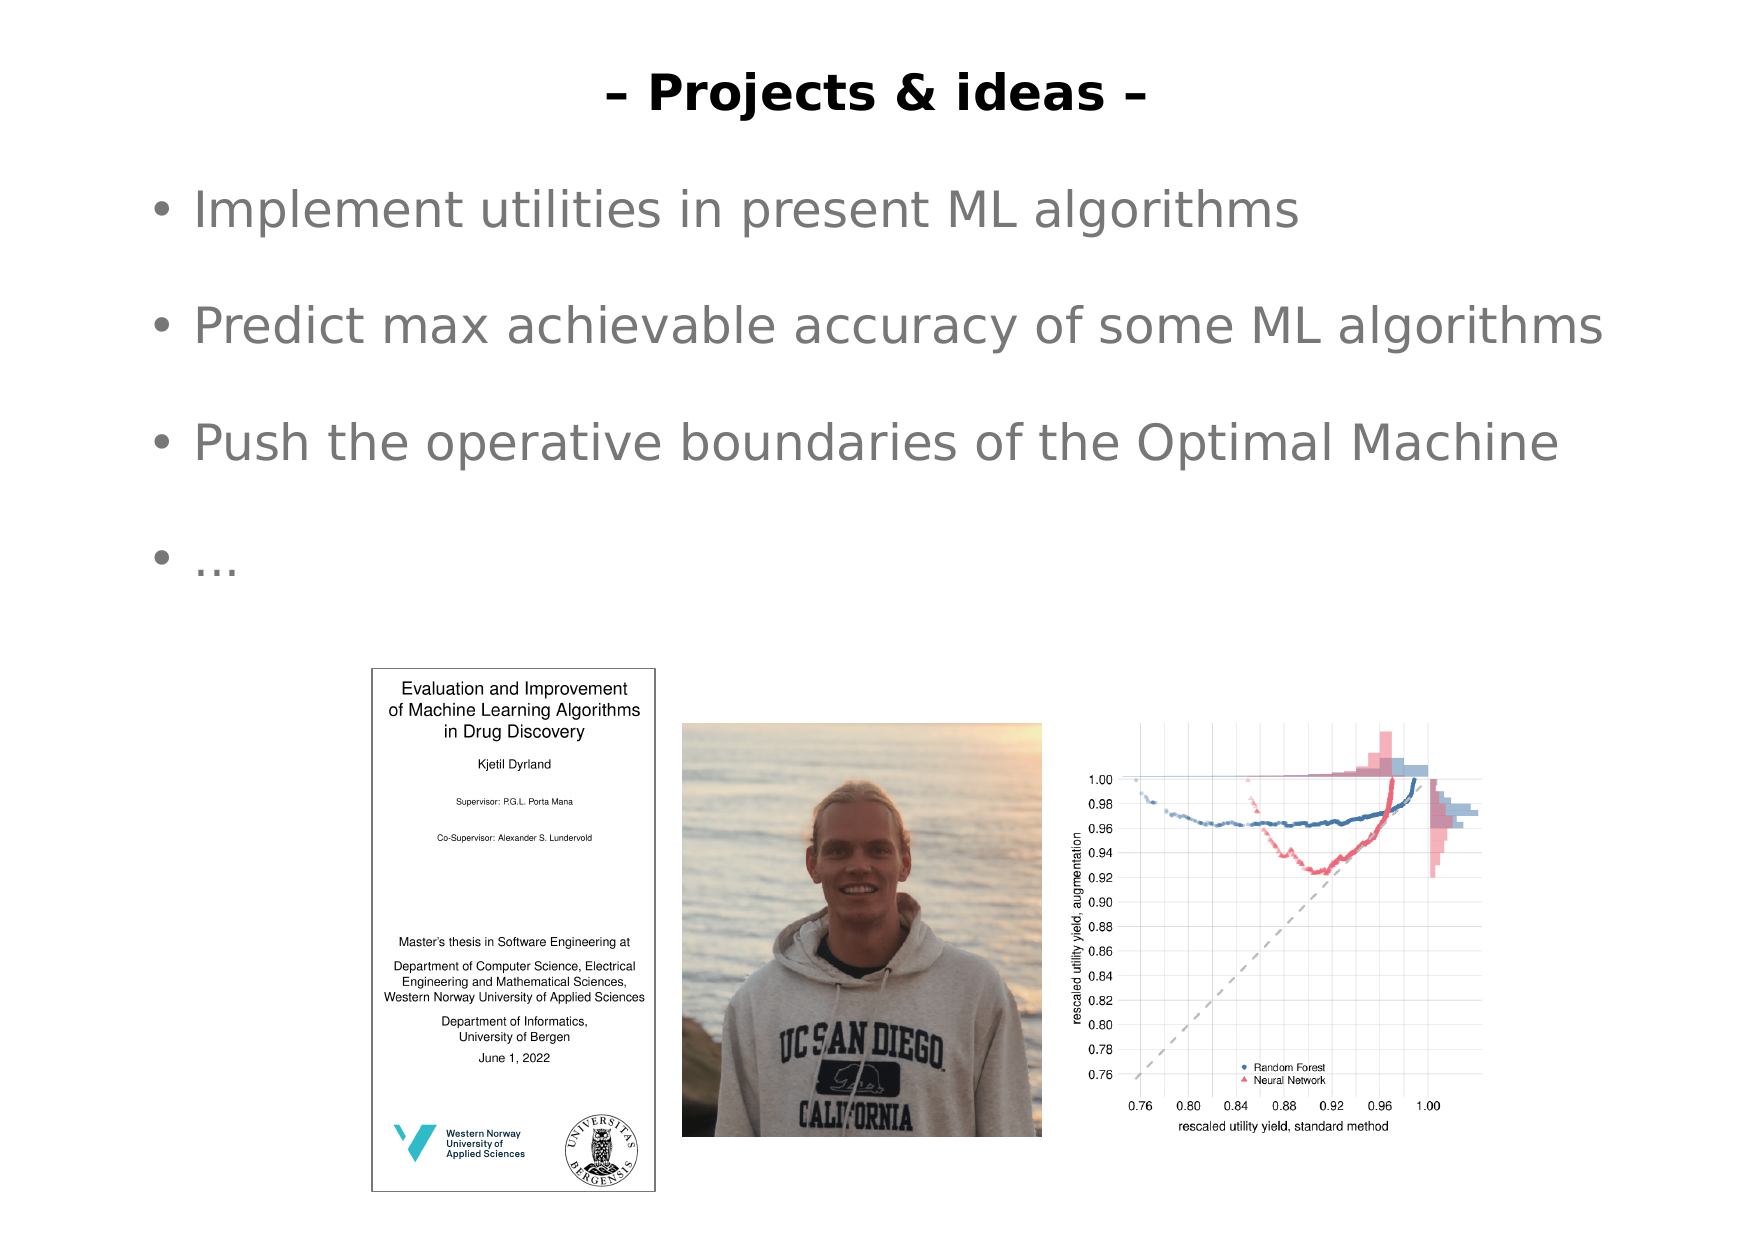

– Projects & ideas –
• Implement utilities in present ML algorithms
• Predict max achievable accuracy of some ML algorithms
• Push the operative boundaries of the Optimal Machine
• ...